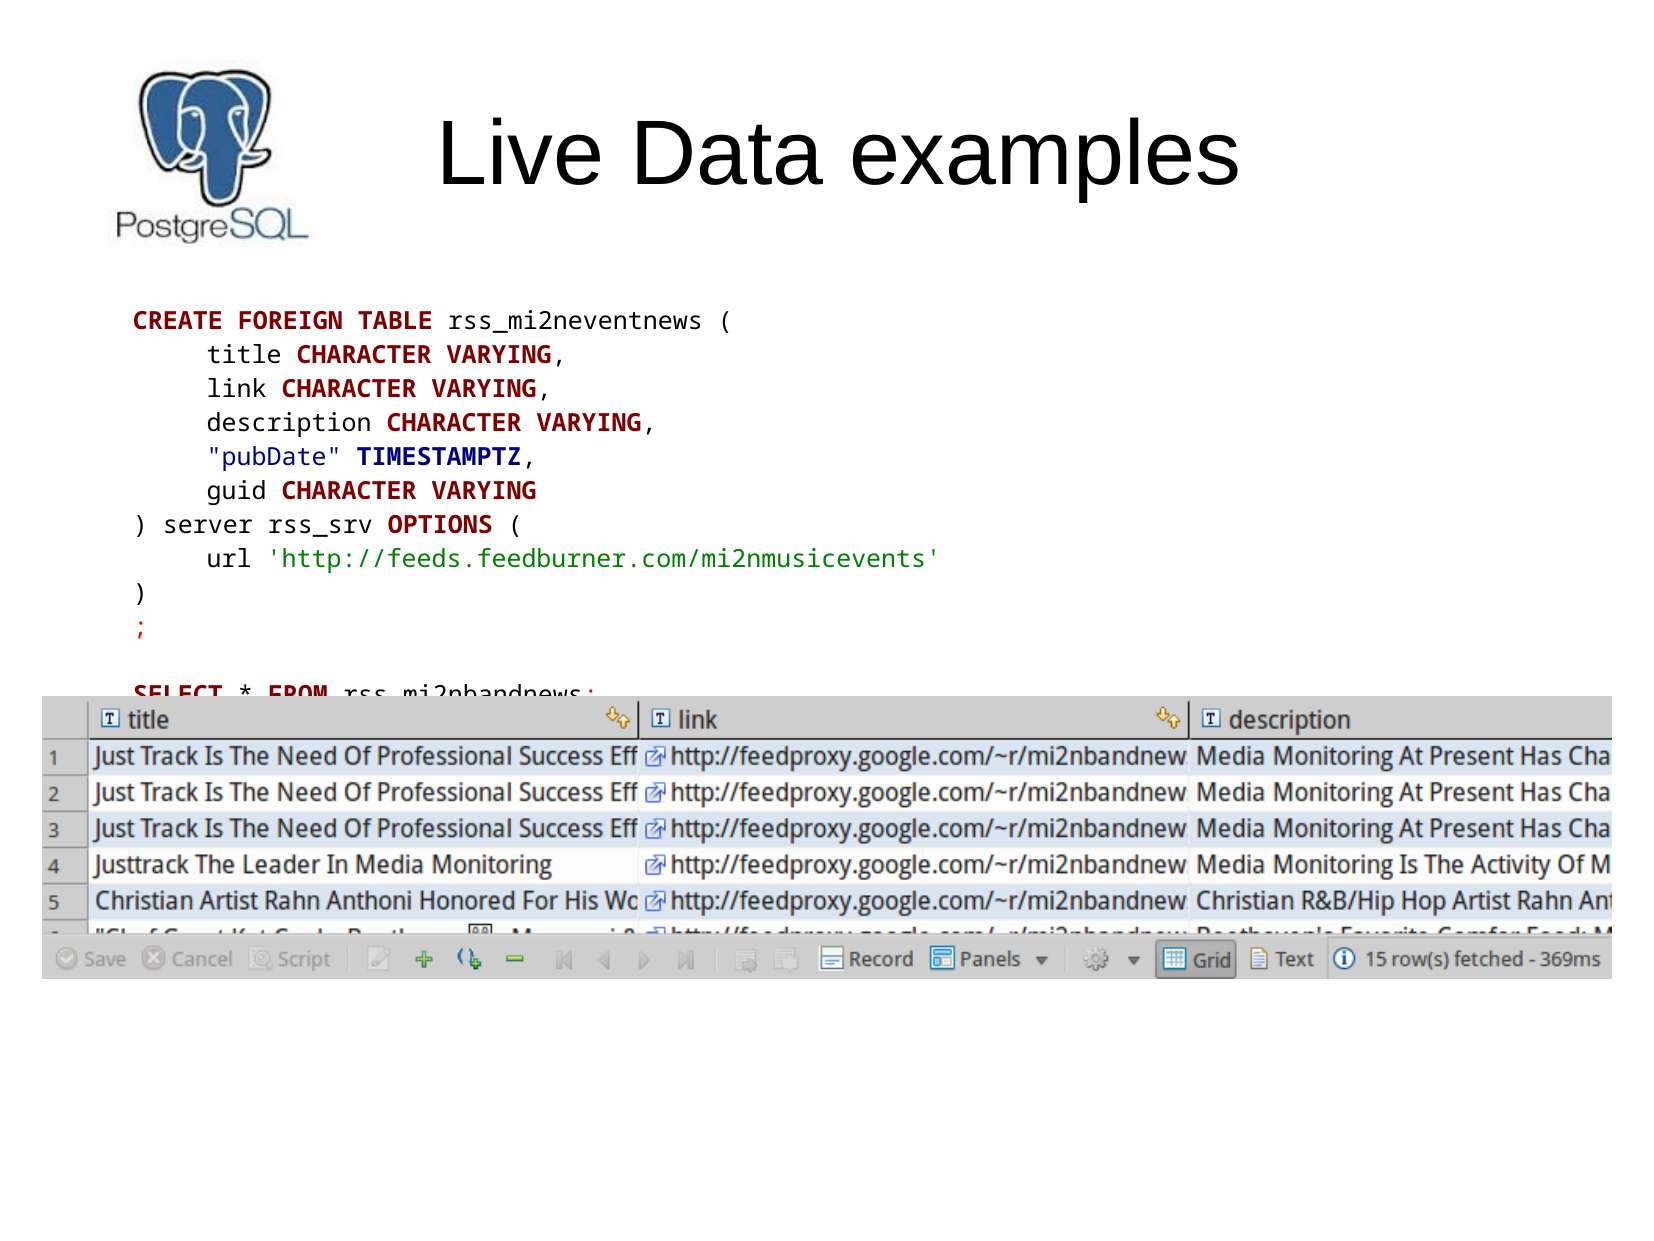

# Live Data examples
CREATE FOREIGN TABLE rss_mi2neventnews (
	title CHARACTER VARYING,
	link CHARACTER VARYING,
	description CHARACTER VARYING,
	"pubDate" TIMESTAMPTZ,
	guid CHARACTER VARYING
) server rss_srv OPTIONS (
	url 'http://feeds.feedburner.com/mi2nmusicevents'
)
;
SELECT * FROM rss_mi2nbandnews;